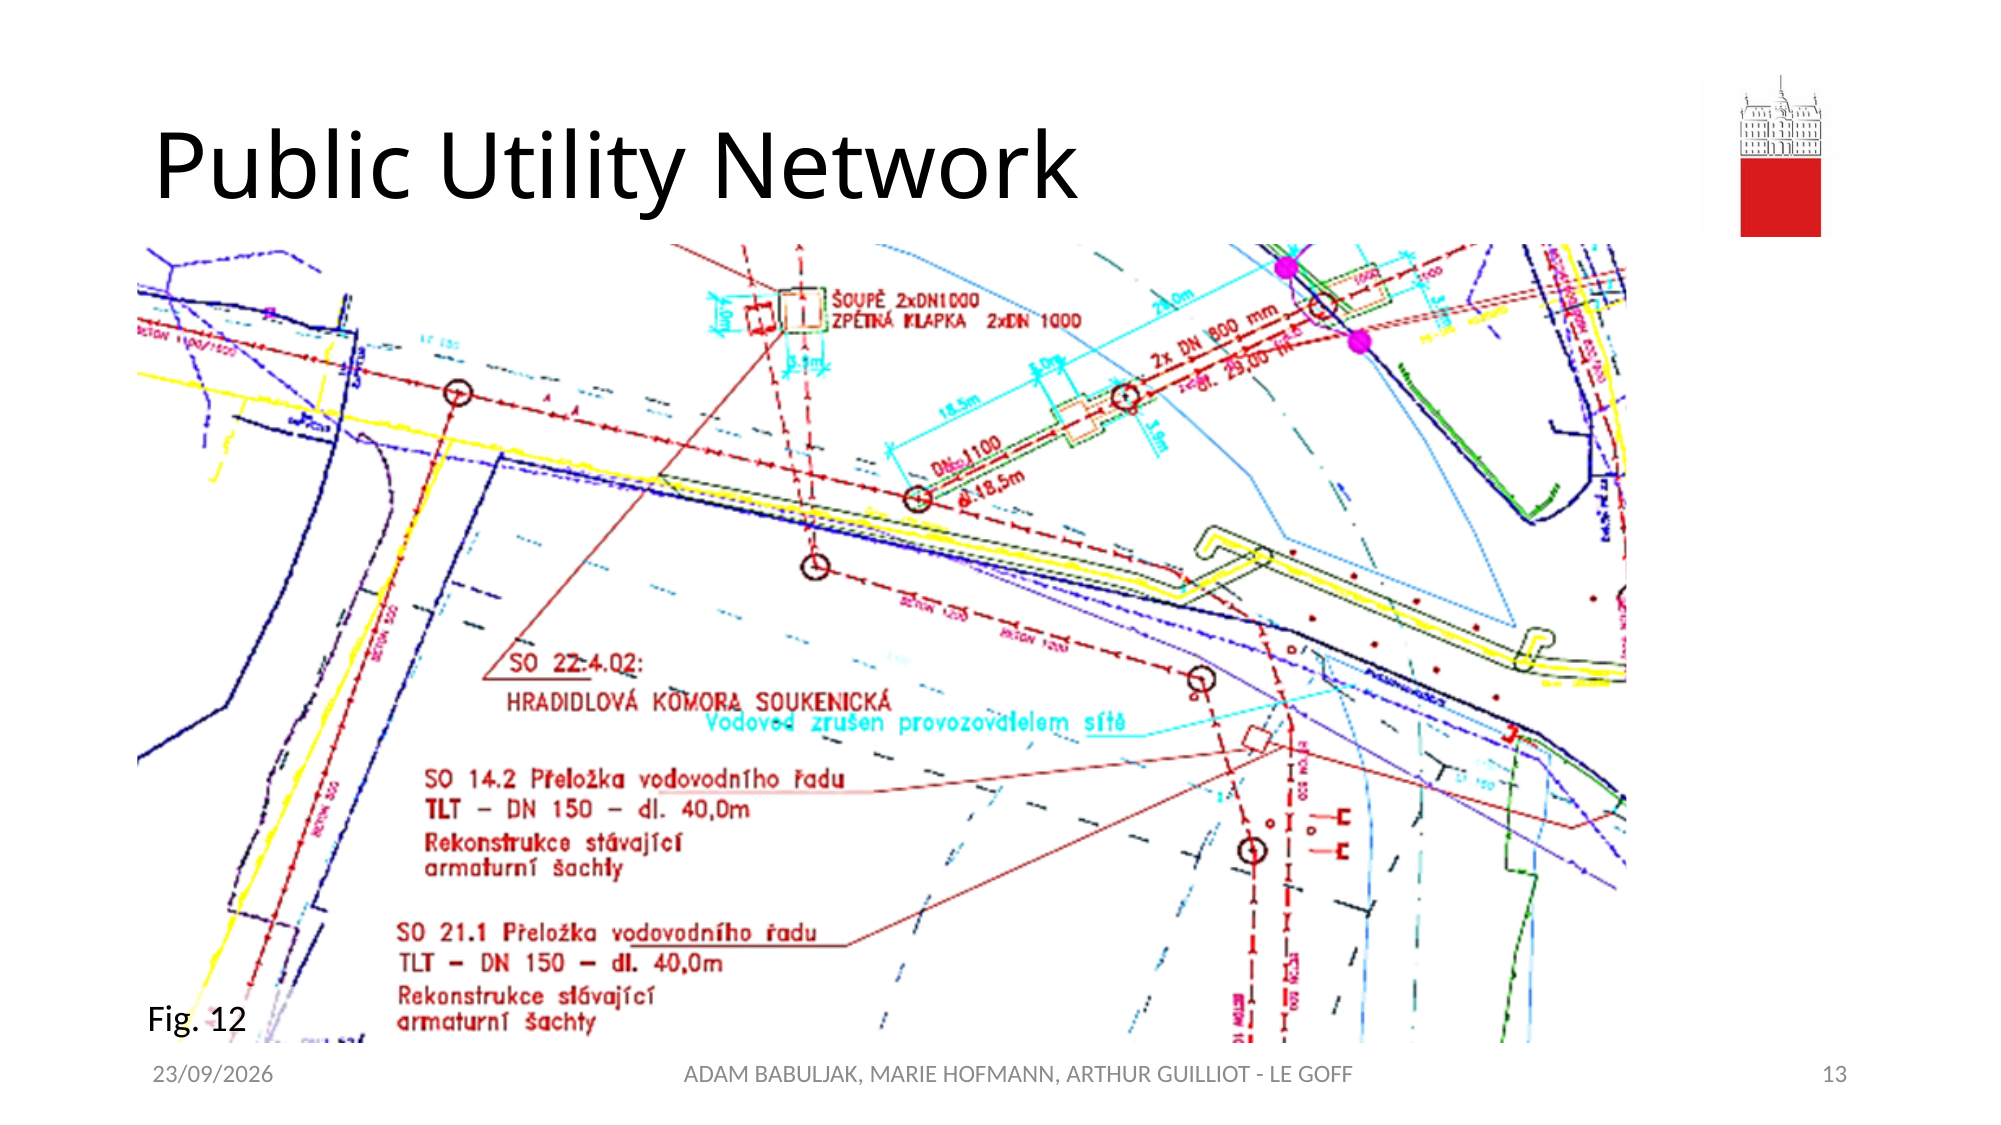

# Public Utility Network
Fig. 12
ADAM BABULJAK, MARIE HOFMANN, ARTHUR GUILLIOT - LE GOFF